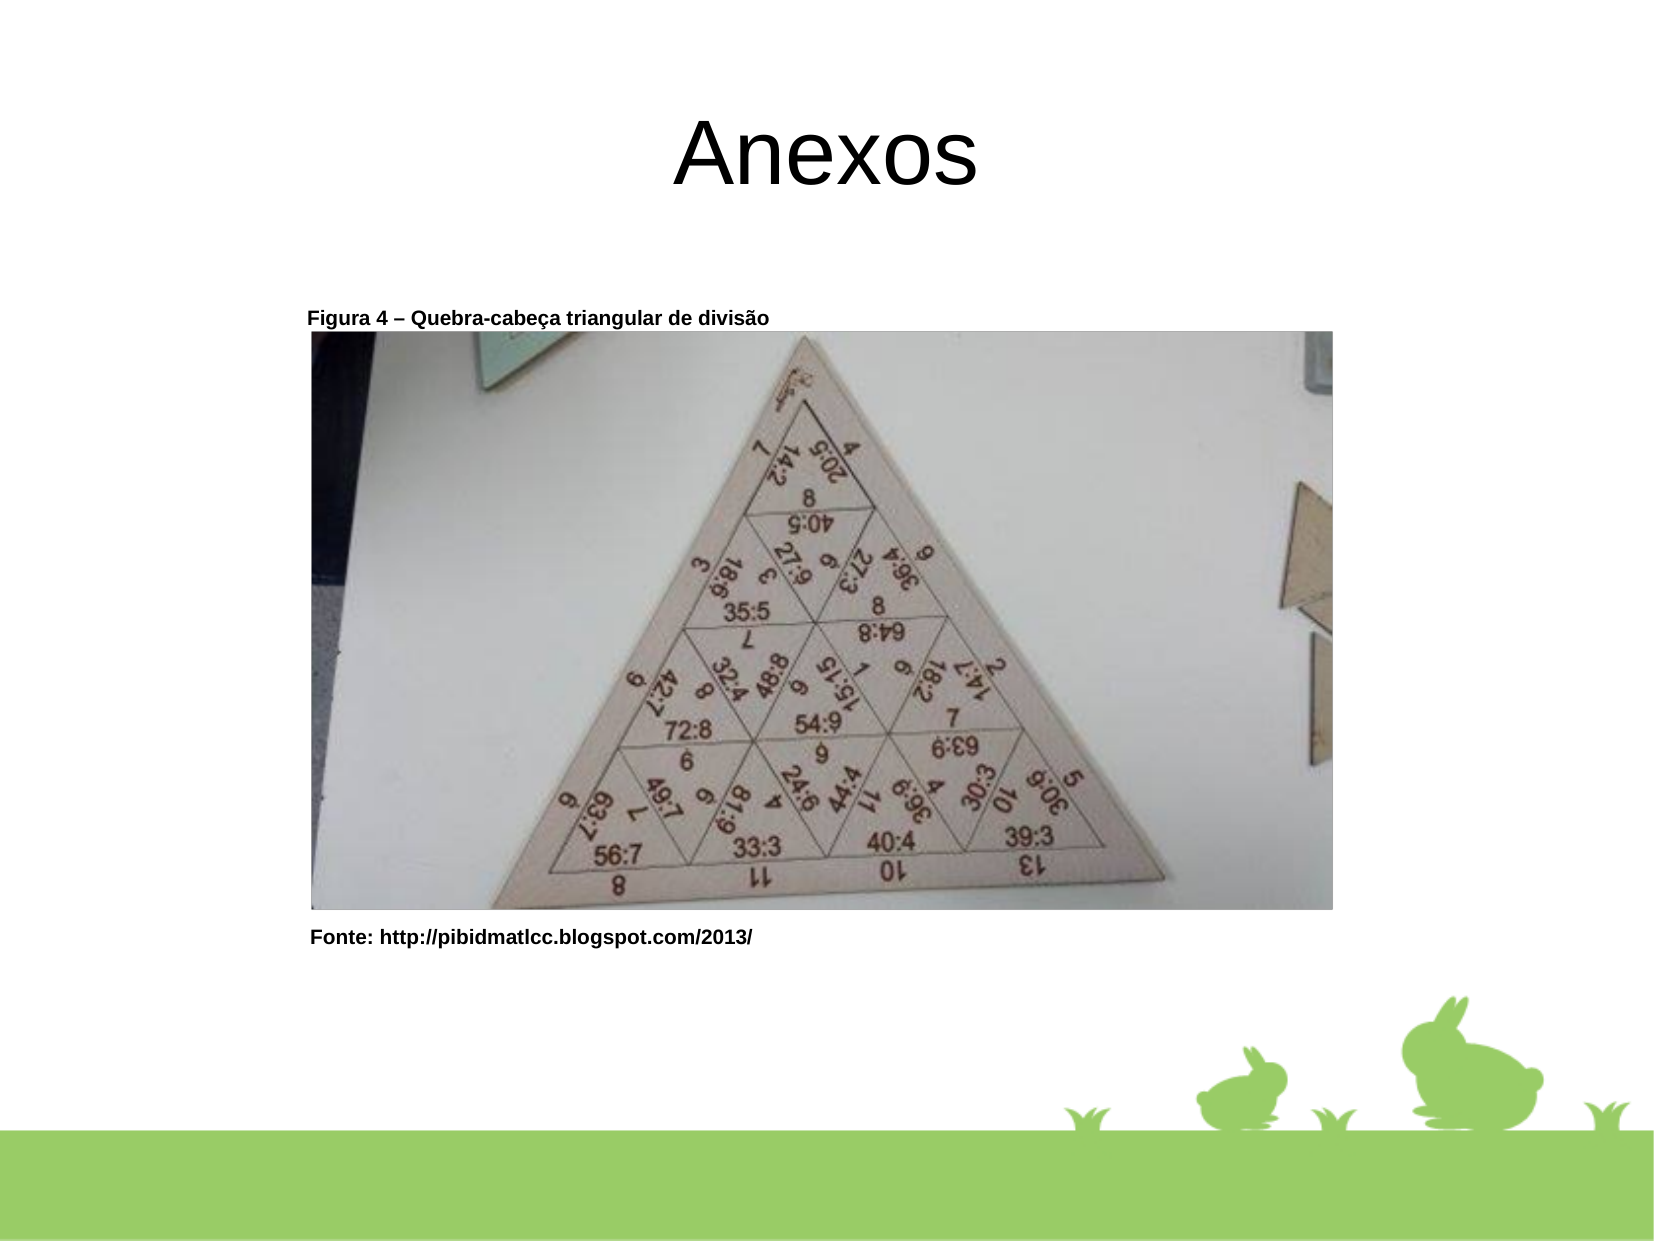

# Anexos
Figura 4 – Quebra-cabeça triangular de divisão
Fonte: http://pibidmatlcc.blogspot.com/2013/